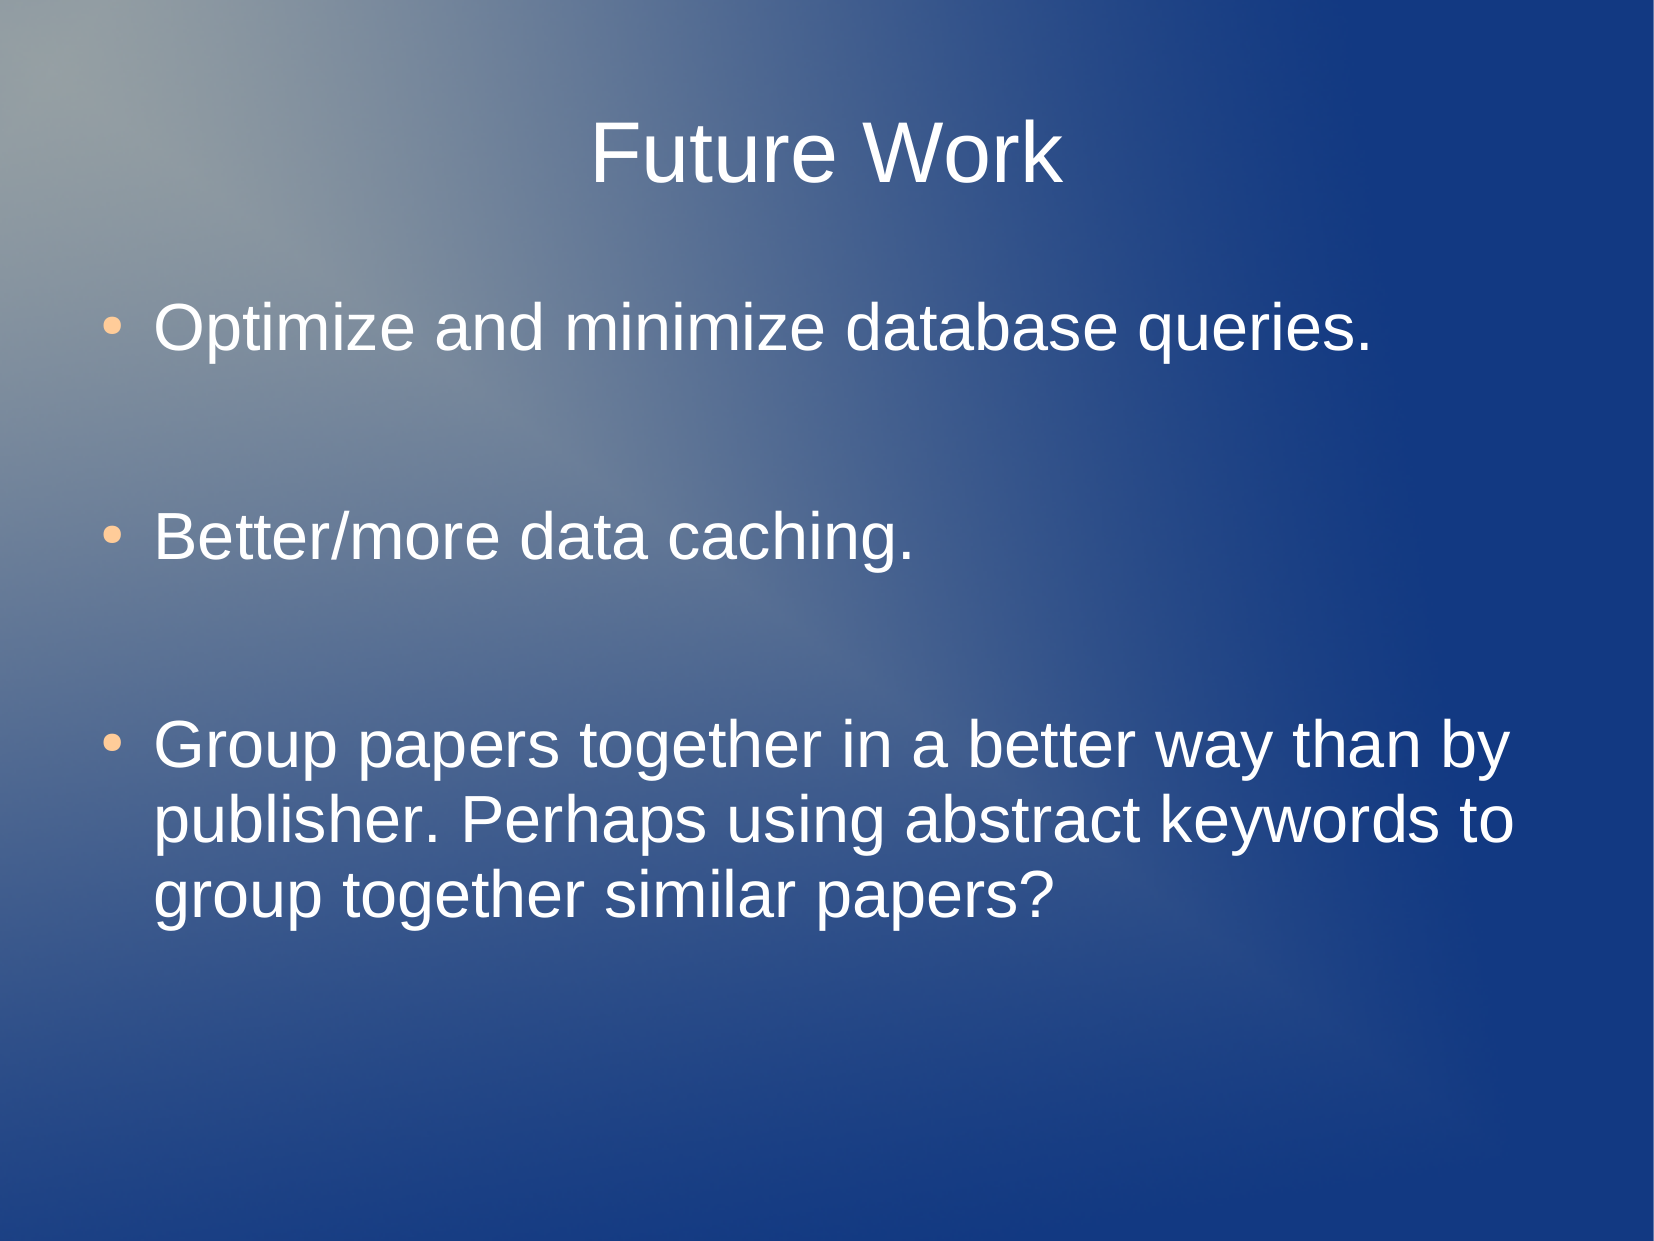

# Future Work
Optimize and minimize database queries.
Better/more data caching.
Group papers together in a better way than by publisher. Perhaps using abstract keywords to group together similar papers?